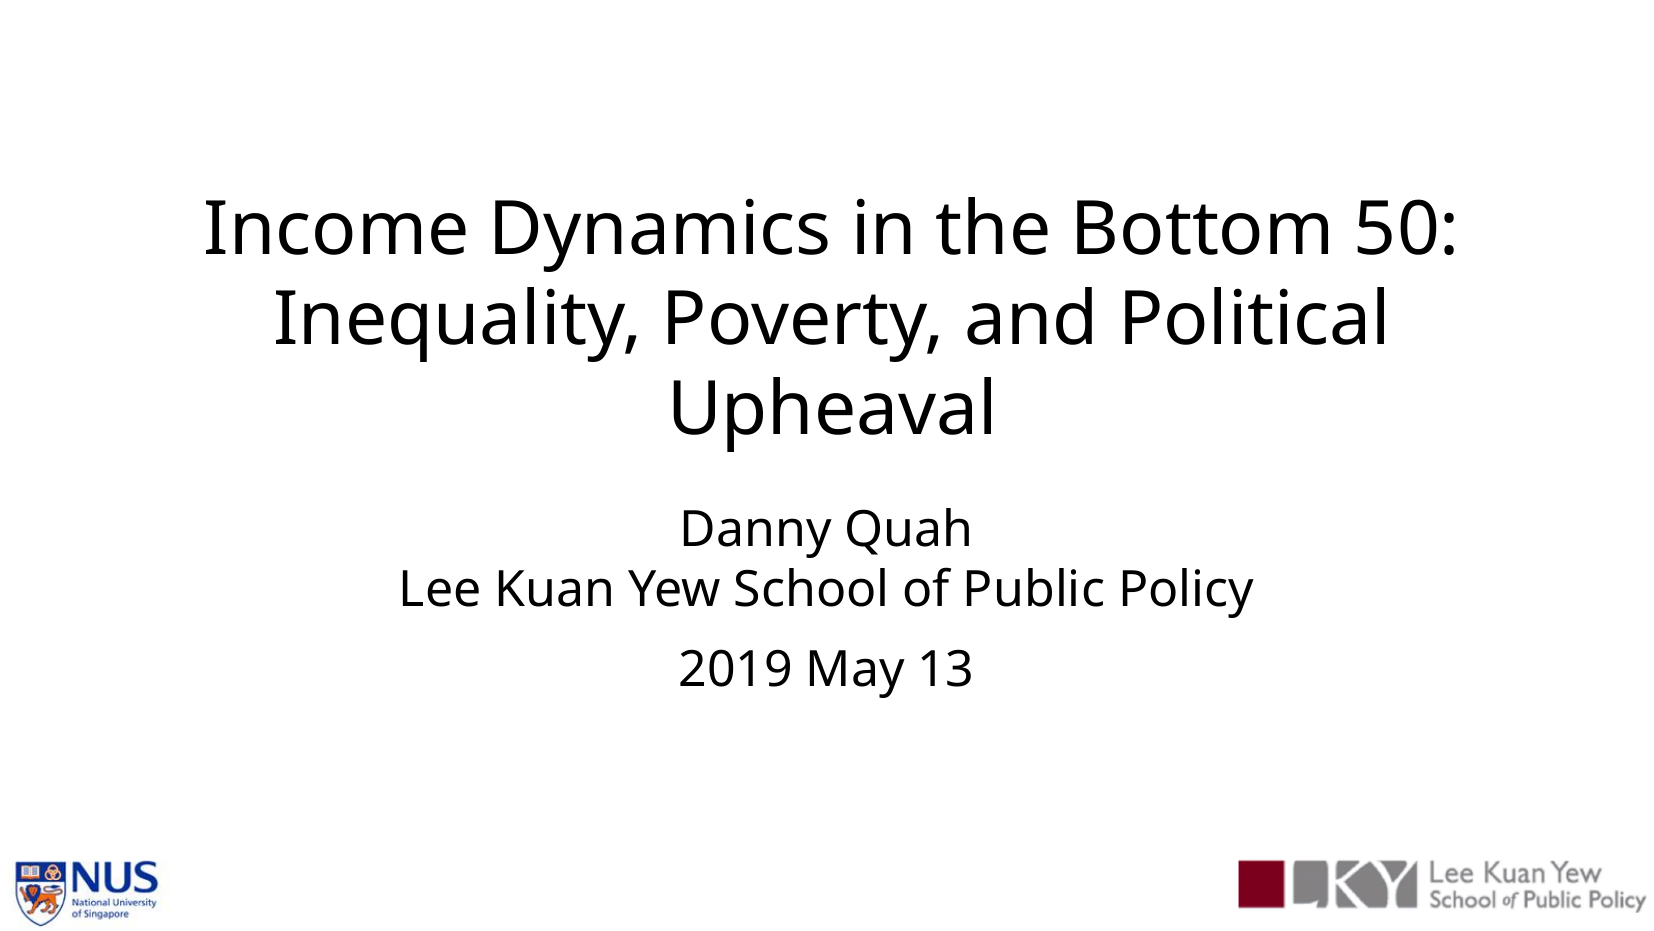

# Income Dynamics in the Bottom 50: Inequality, Poverty, and Political Upheaval
Danny Quah
Lee Kuan Yew School of Public Policy
2019 May 13